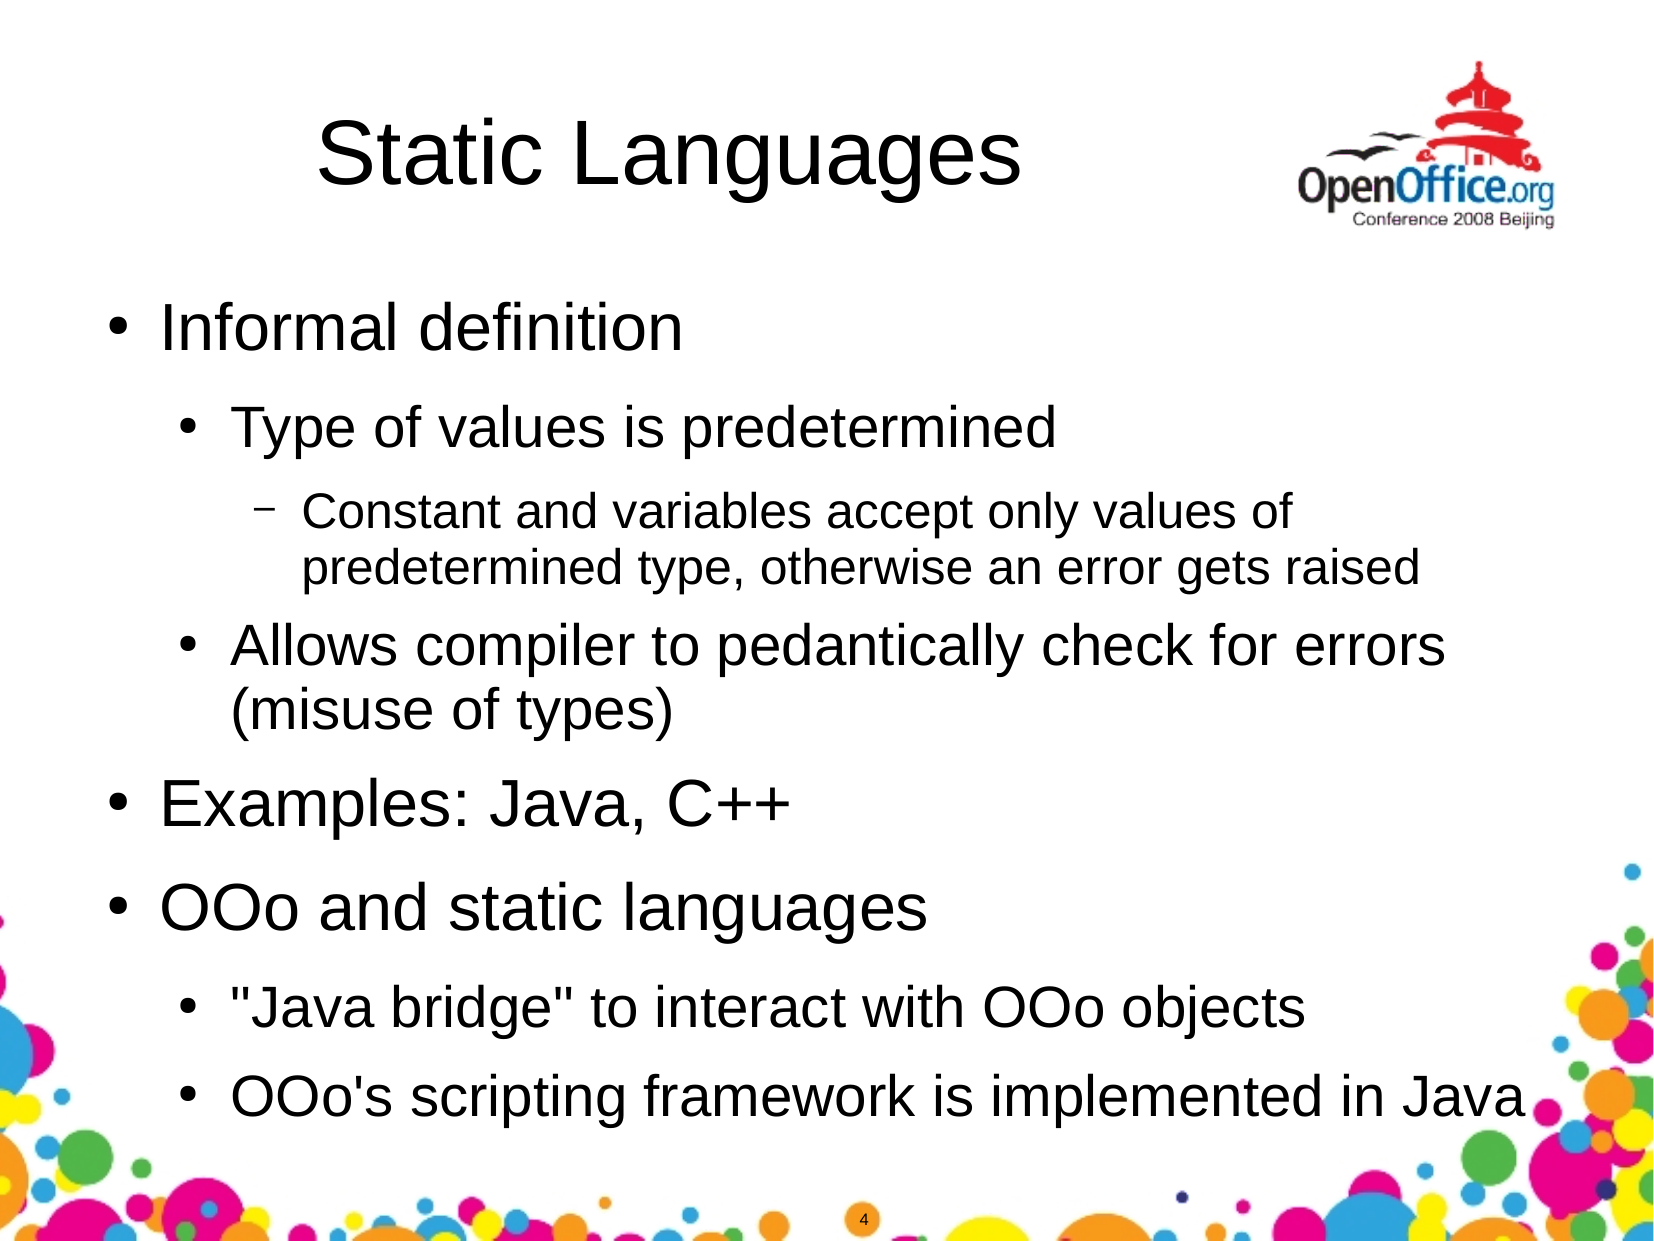

# Static Languages
Informal definition
Type of values is predetermined
Constant and variables accept only values of predetermined type, otherwise an error gets raised
Allows compiler to pedantically check for errors (misuse of types)
Examples: Java, C++
OOo and static languages
"Java bridge" to interact with OOo objects
OOo's scripting framework is implemented in Java
4